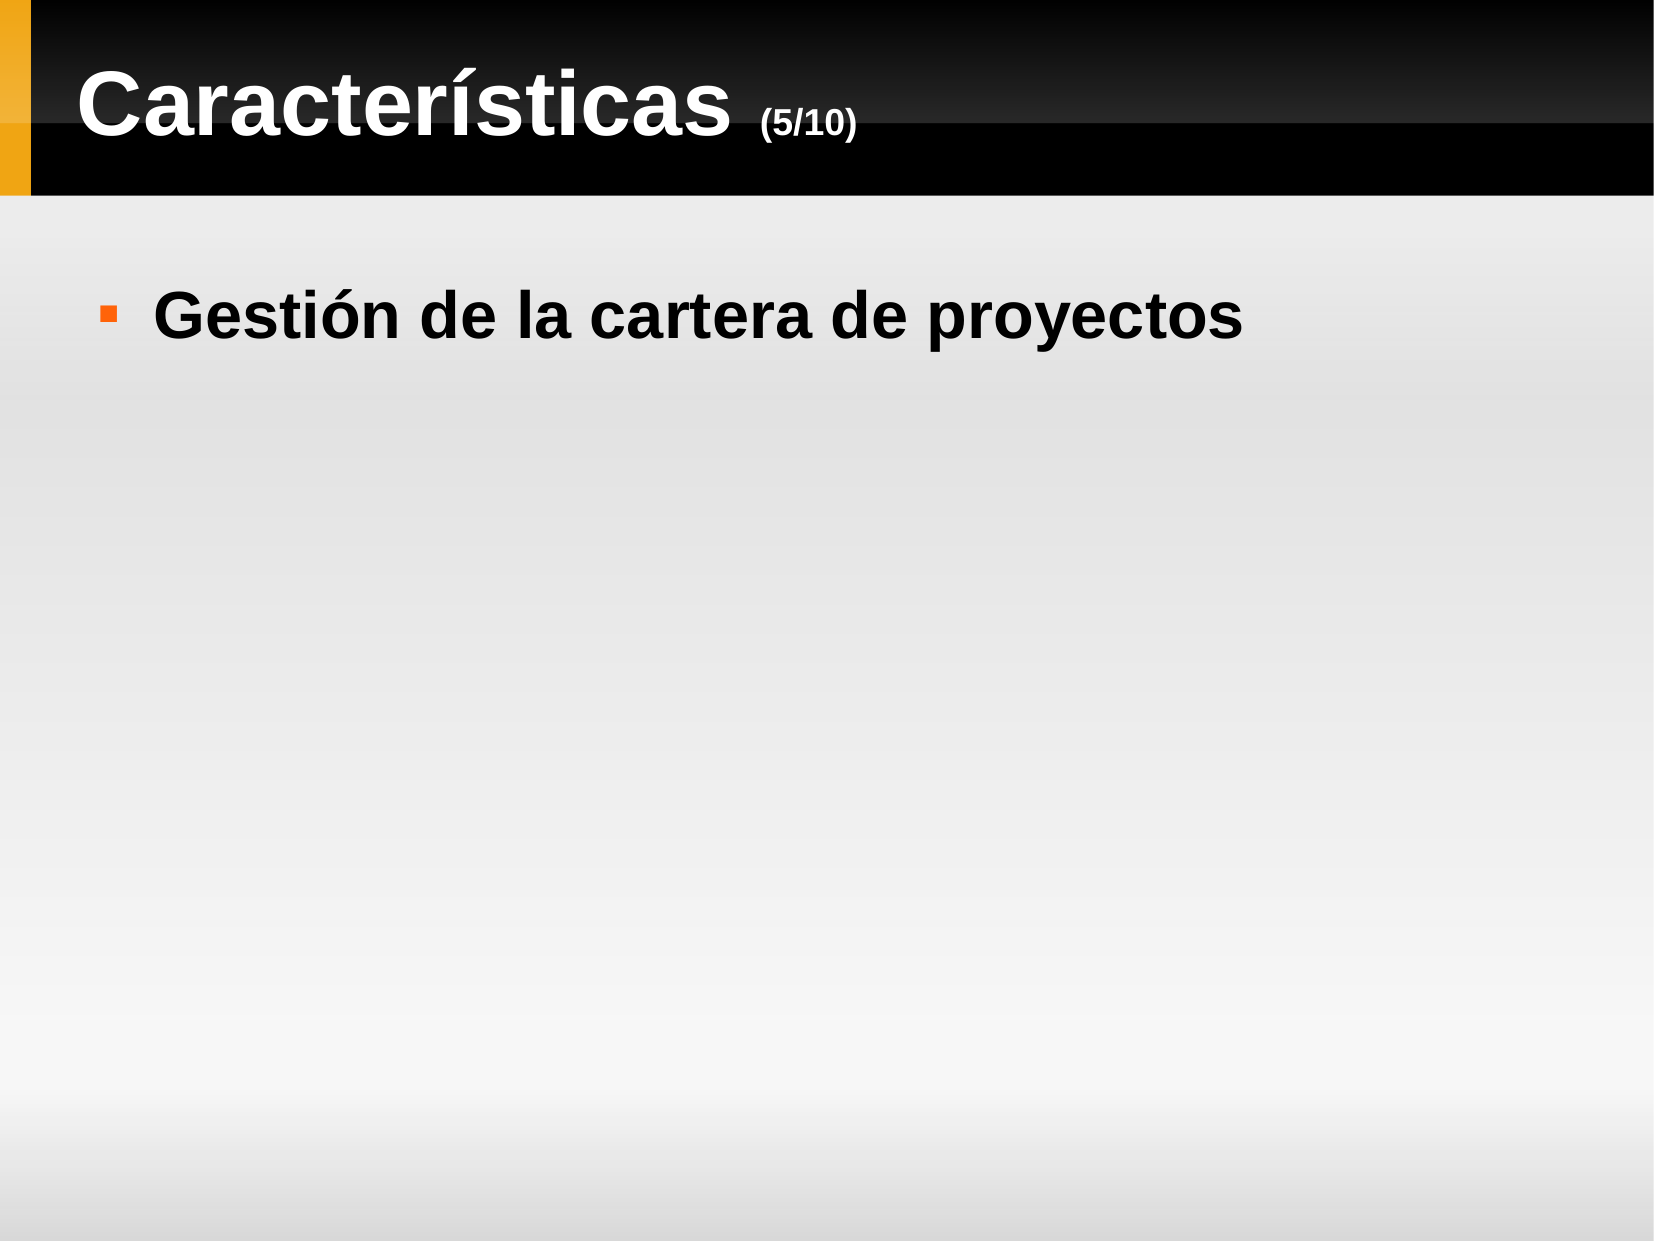

# Características (5/10)
Gestión de la cartera de proyectos